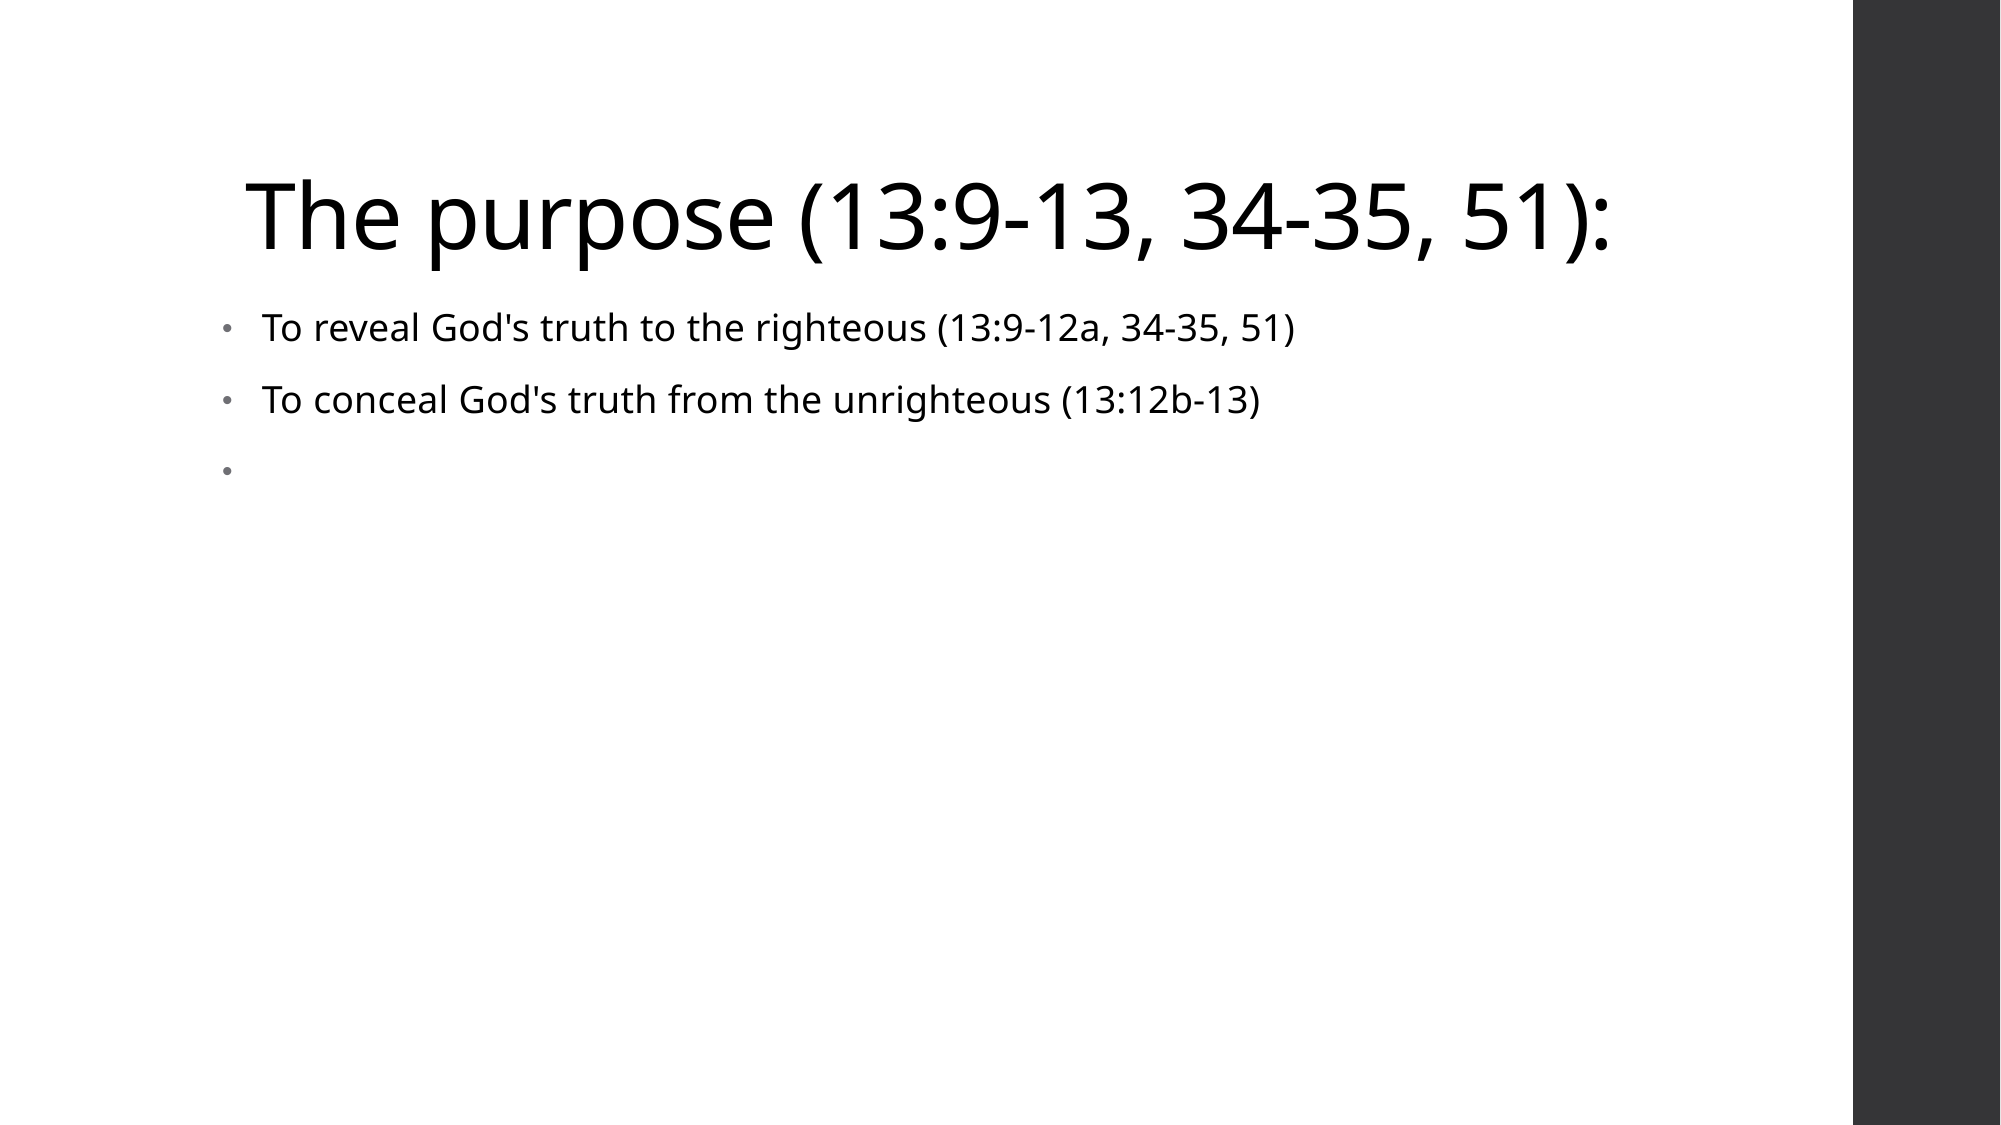

# The purpose (13:9-13, 34-35, 51):
 To reveal God's truth to the righteous (13:9-12a, 34-35, 51)
 To conceal God's truth from the unrighteous (13:12b-13)